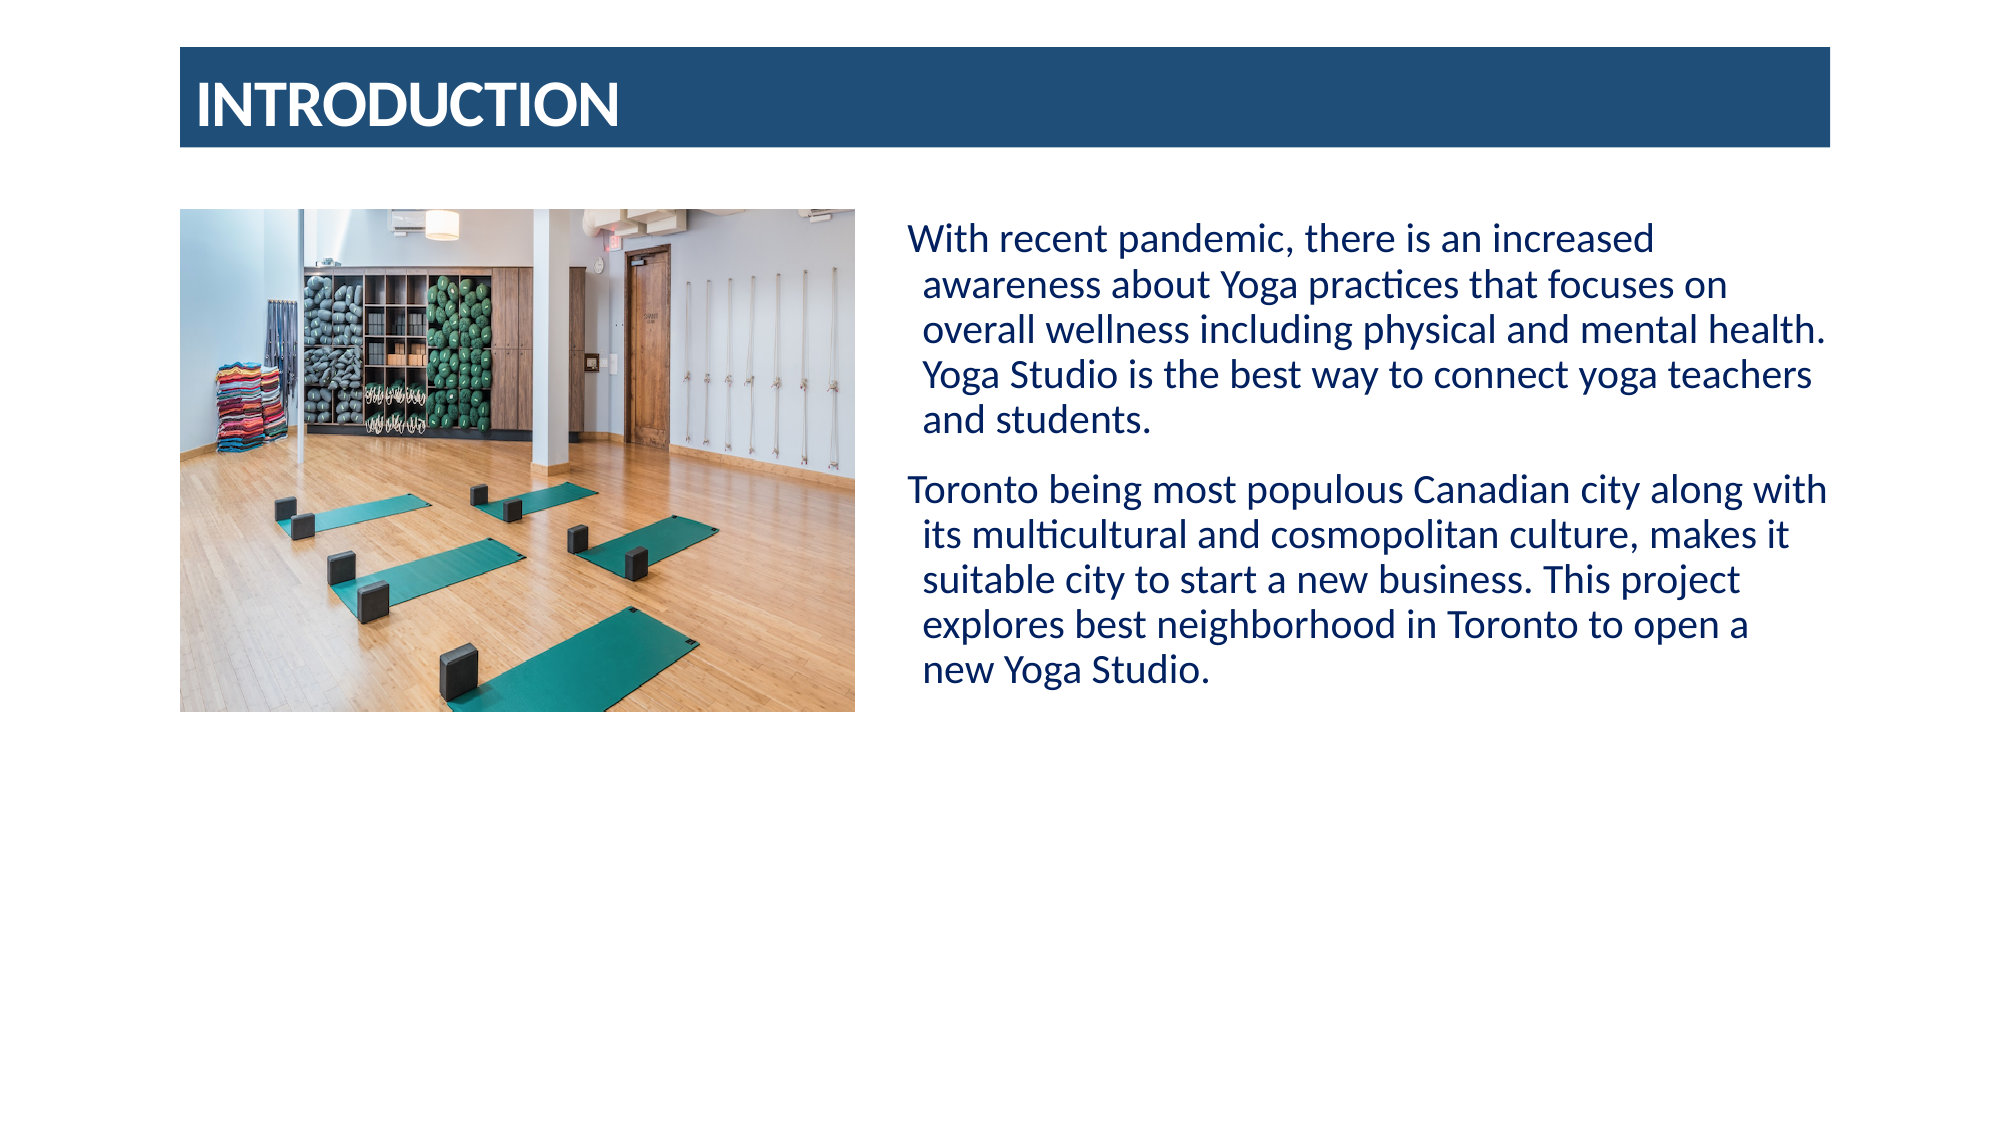

# INTRODUCTION
With recent pandemic, there is an increased awareness about Yoga practices that focuses on overall wellness including physical and mental health. Yoga Studio is the best way to connect yoga teachers and students.
Toronto being most populous Canadian city along with its multicultural and cosmopolitan culture, makes it suitable city to start a new business. This project explores best neighborhood in Toronto to open a new Yoga Studio.